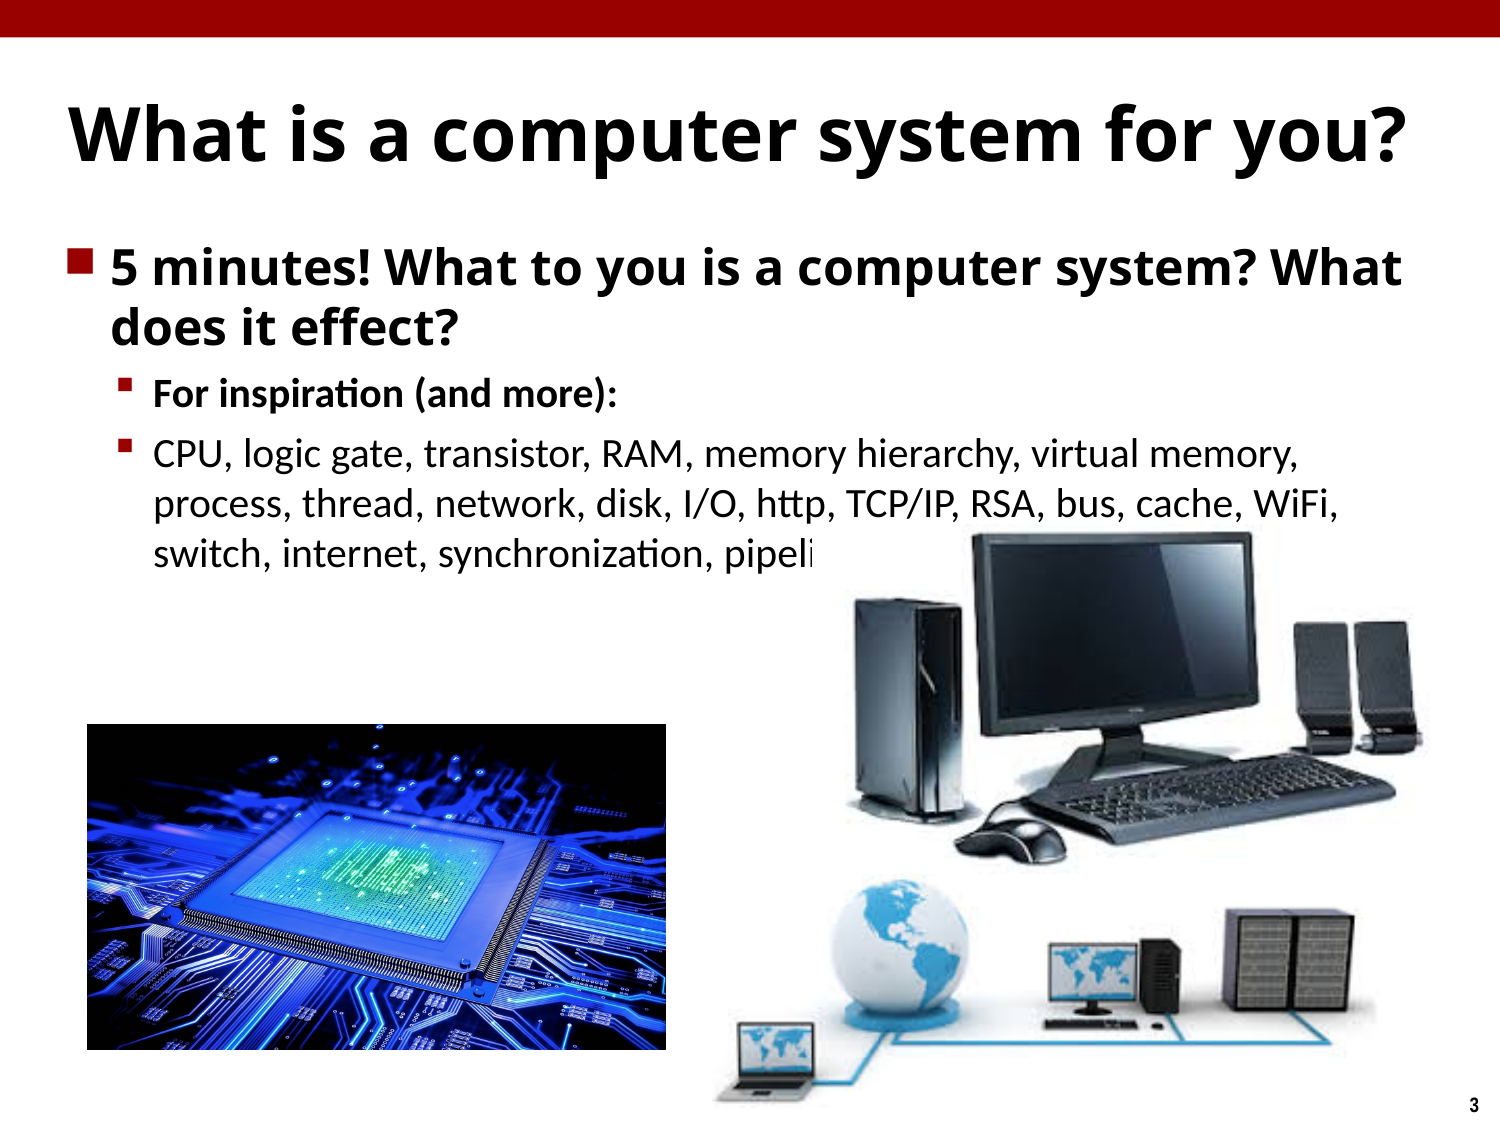

# What is a computer system for you?
5 minutes! What to you is a computer system? What does it effect?
For inspiration (and more):
CPU, logic gate, transistor, RAM, memory hierarchy, virtual memory, process, thread, network, disk, I/O, http, TCP/IP, RSA, bus, cache, WiFi, switch, internet, synchronization, pipeline,..